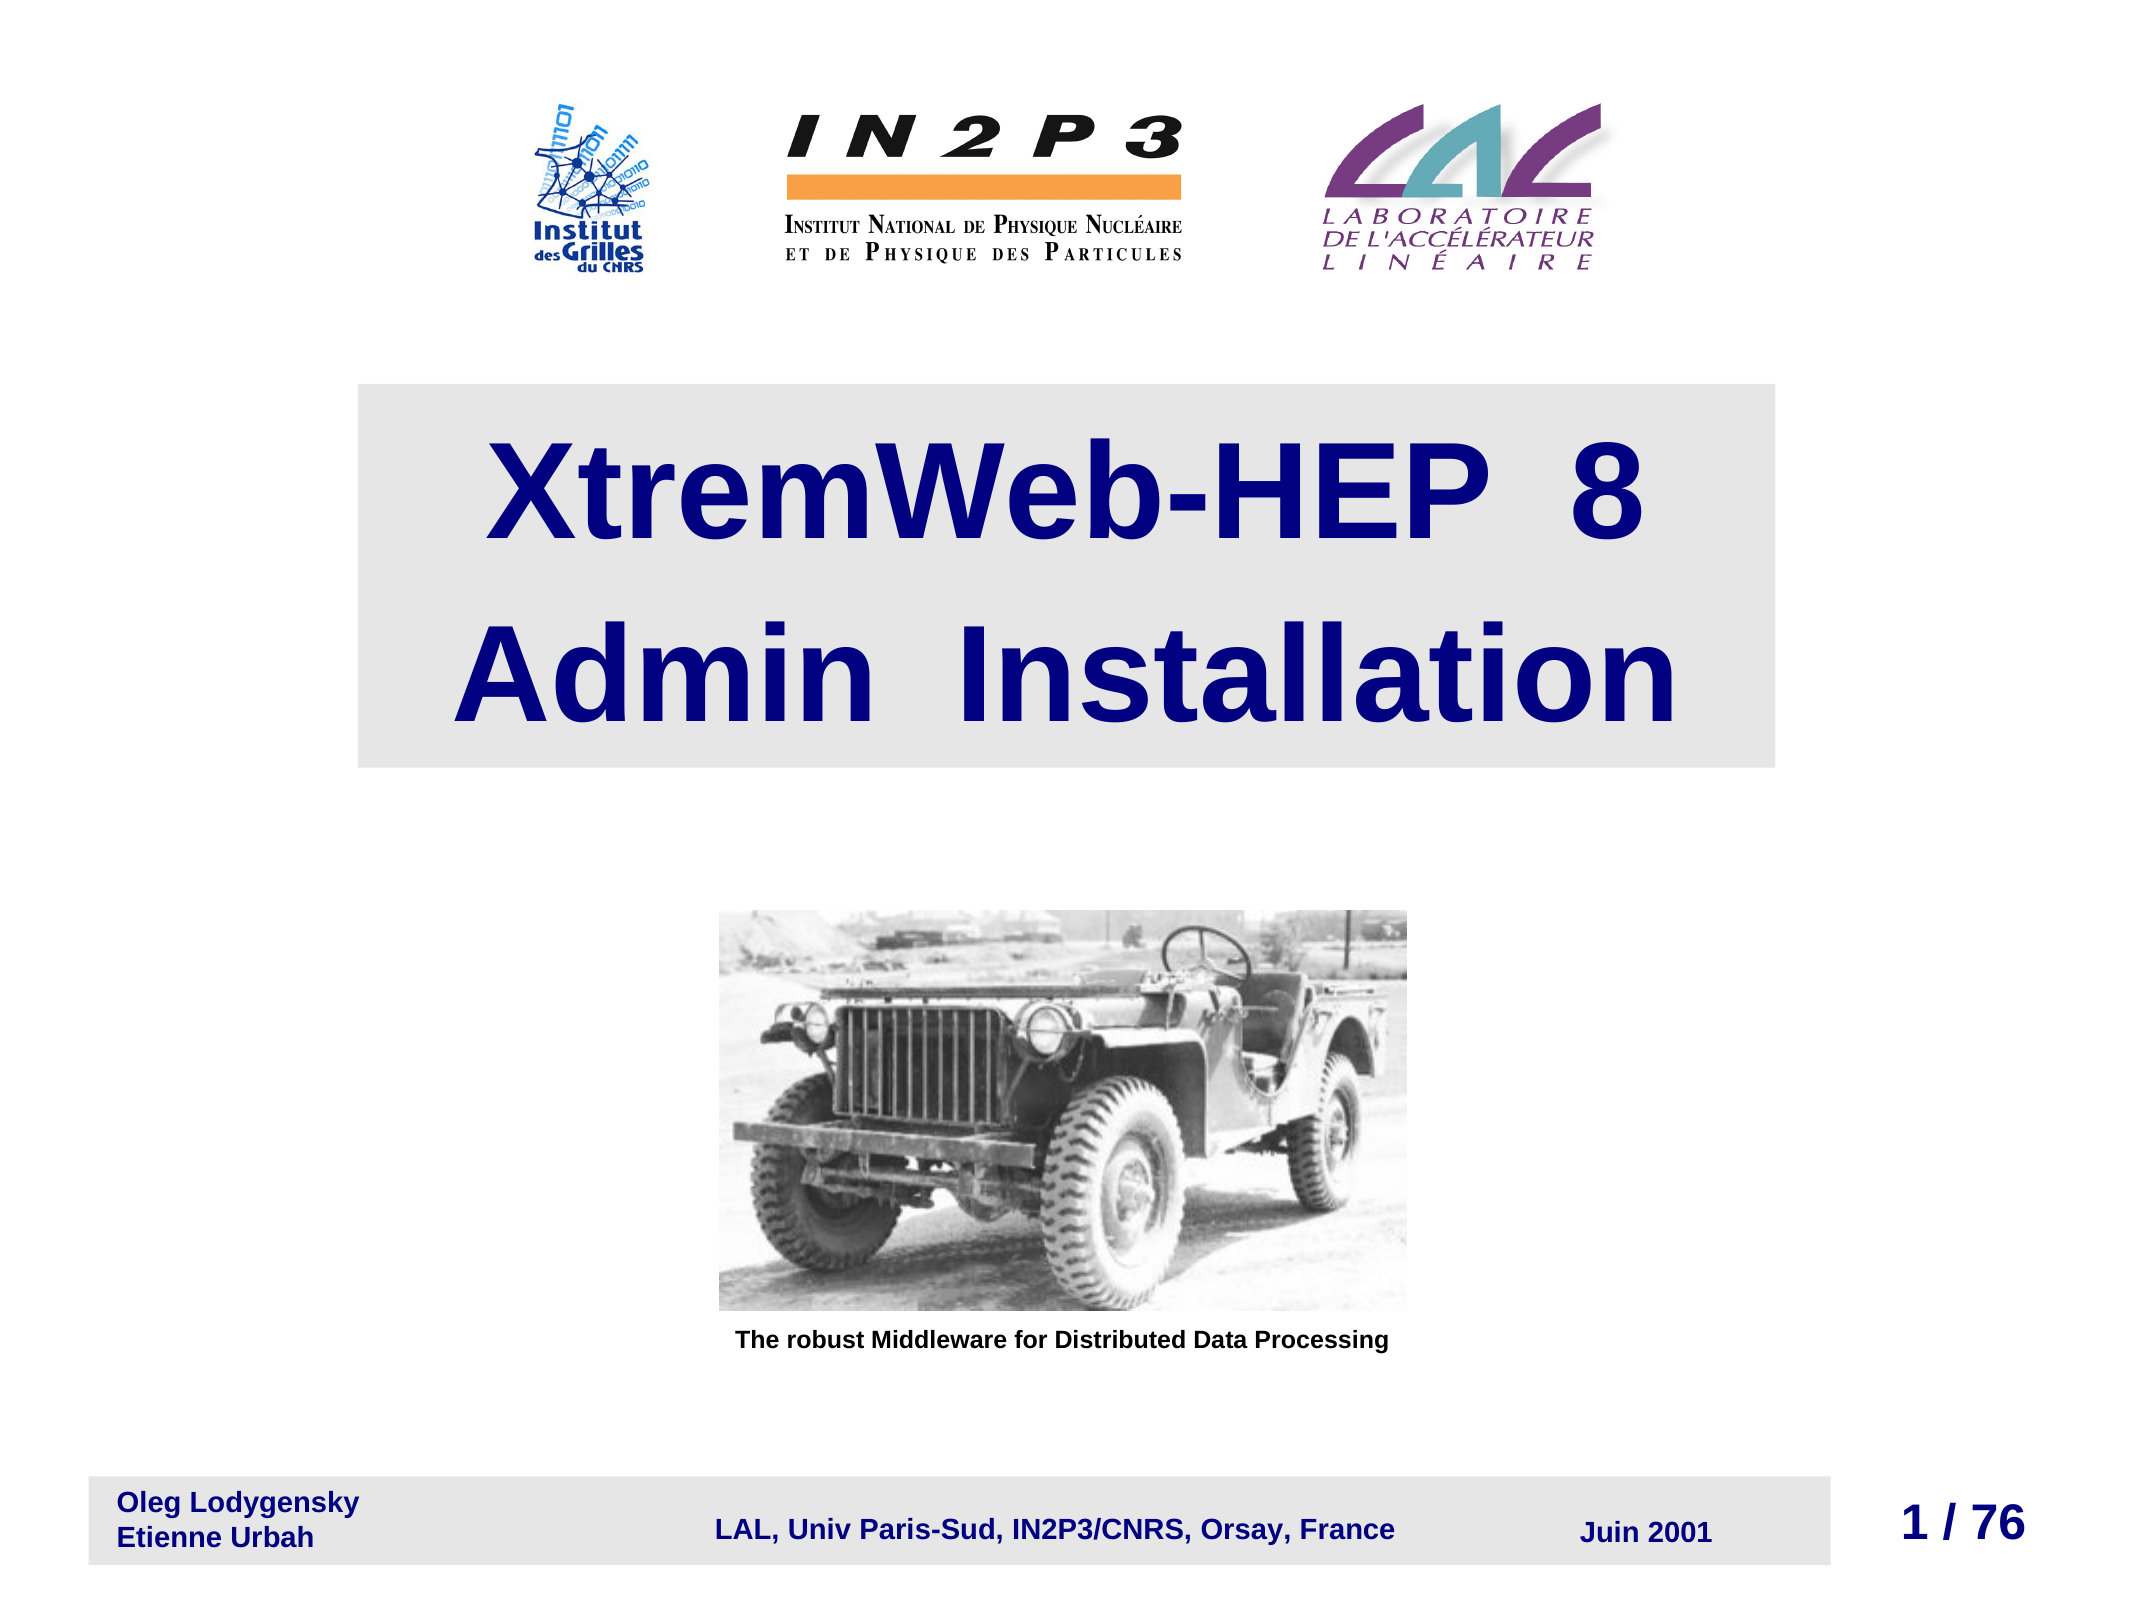

XtremWeb-HEP 8
Admin Installation
The robust Middleware for Distributed Data Processing